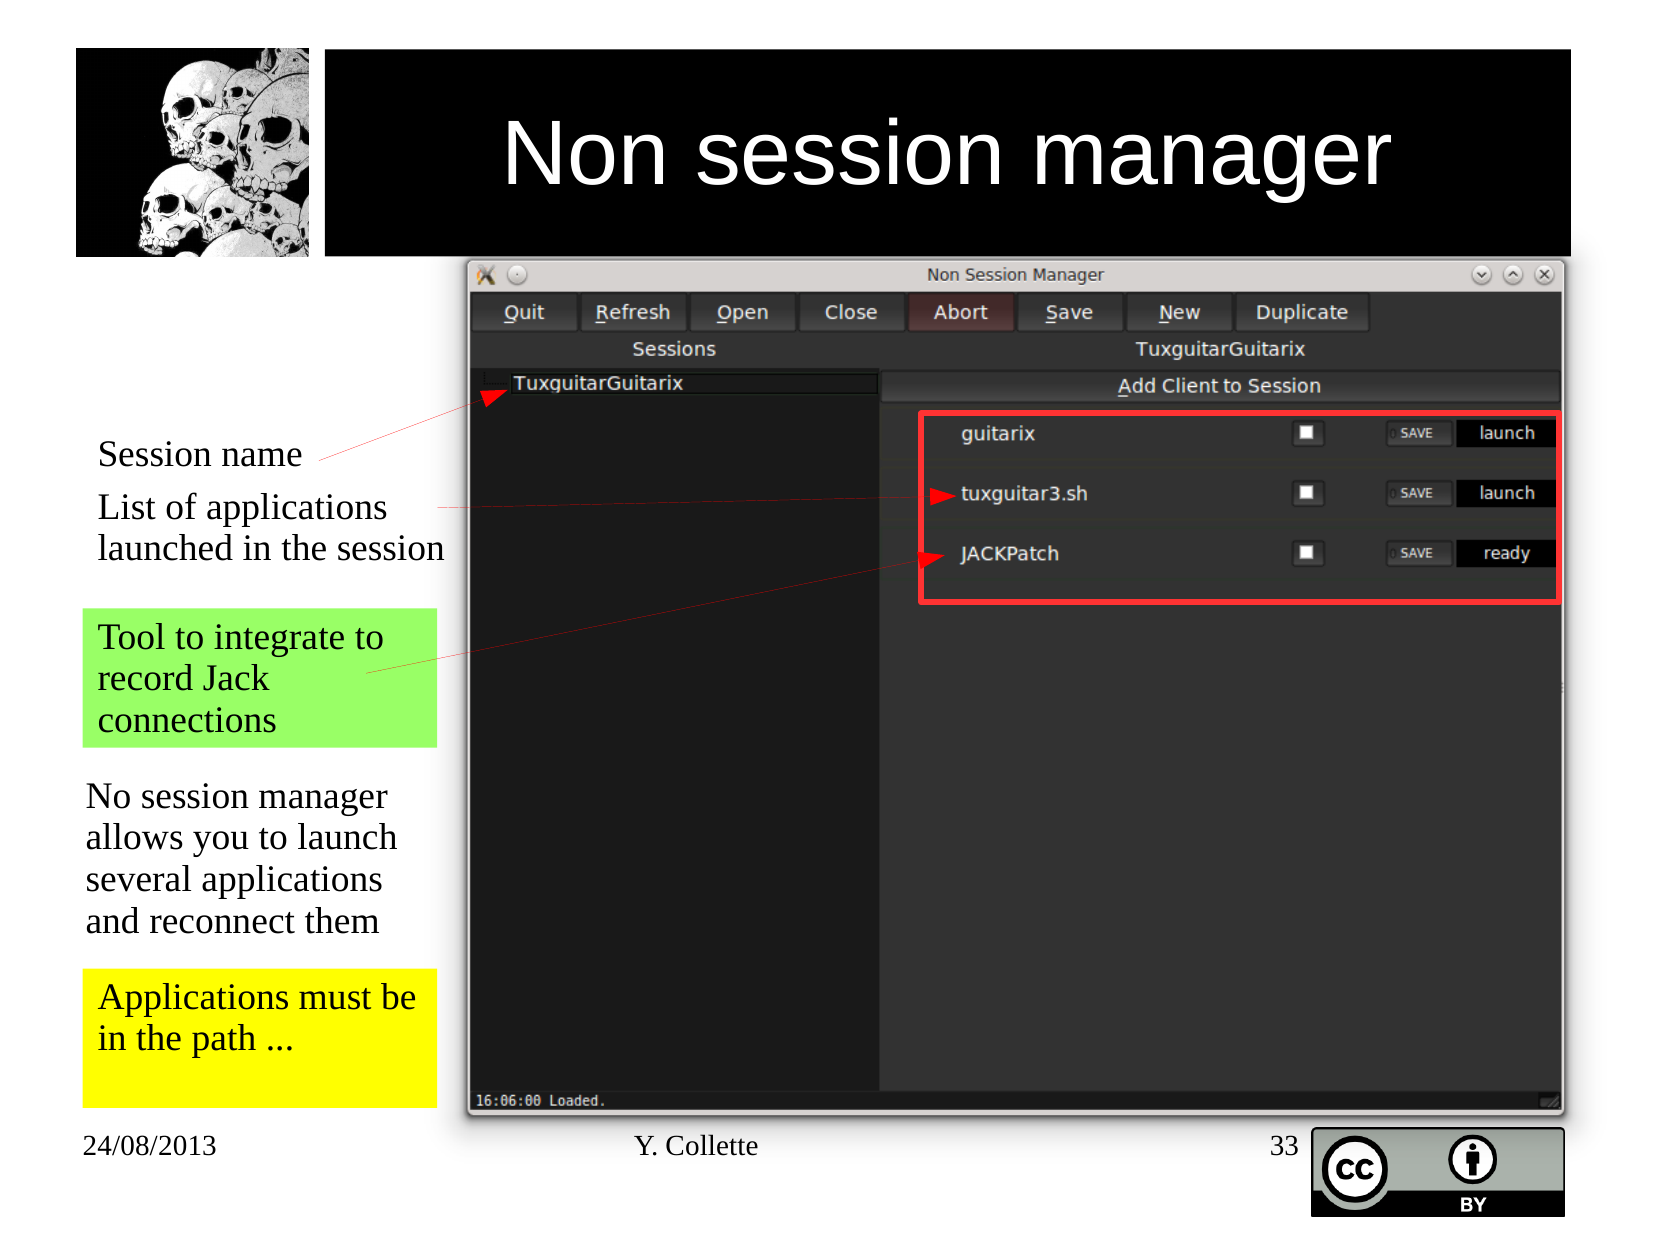

# Non session manager
Session name
List of applications launched in the session
Tool to integrate to record Jack connections
No session manager allows you to launch several applications and reconnect them
Applications must be in the path ...
Y. Collette
33